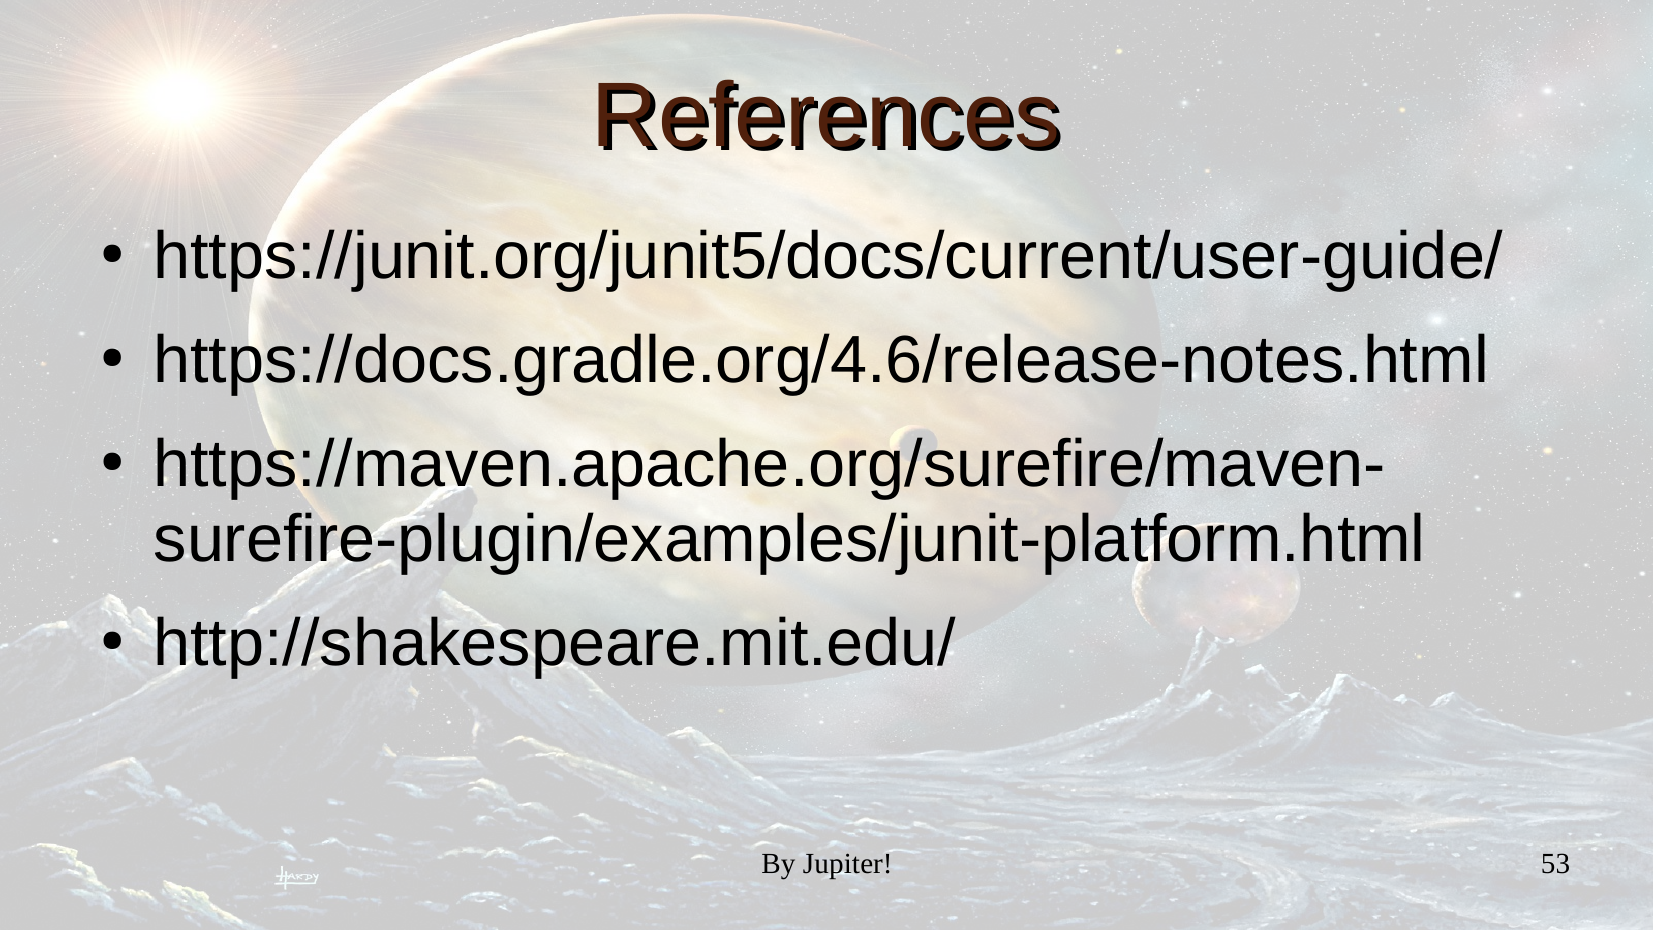

# References
https://junit.org/junit5/docs/current/user-guide/
https://docs.gradle.org/4.6/release-notes.html
https://maven.apache.org/surefire/maven-surefire-plugin/examples/junit-platform.html
http://shakespeare.mit.edu/
By Jupiter!